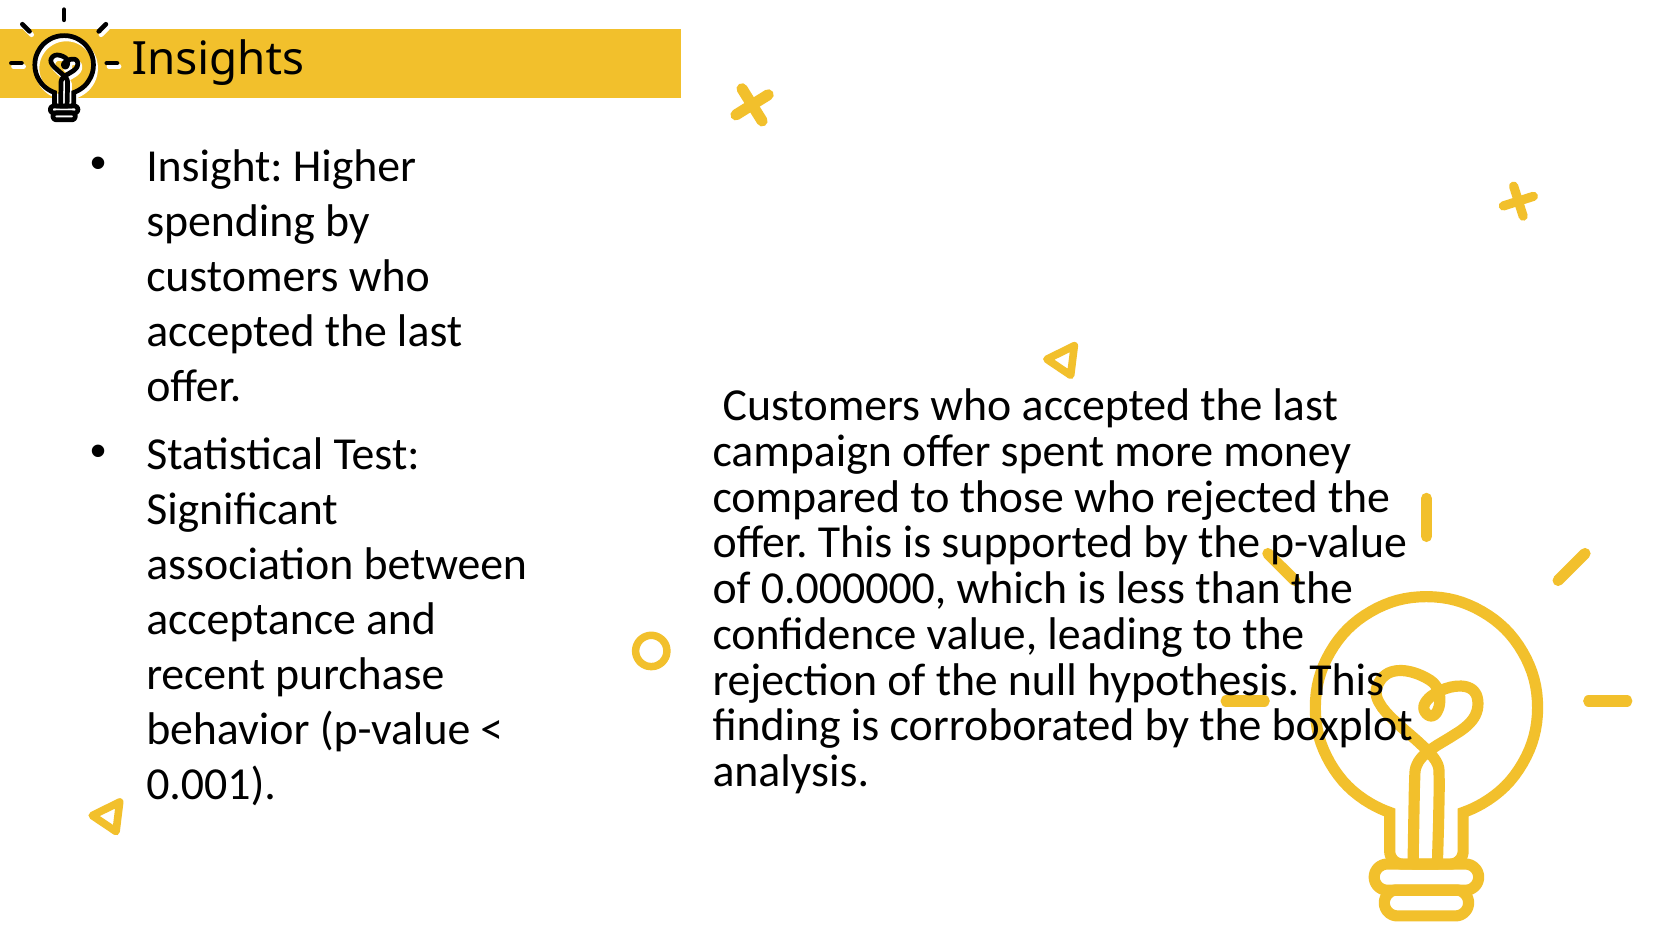

Insights
#
Insight: Higher spending by customers who accepted the last offer.
Statistical Test: Significant association between acceptance and recent purchase behavior (p-value < 0.001).
 Customers who accepted the last campaign offer spent more money compared to those who rejected the offer. This is supported by the p-value of 0.000000, which is less than the confidence value, leading to the rejection of the null hypothesis. This finding is corroborated by the boxplot analysis.